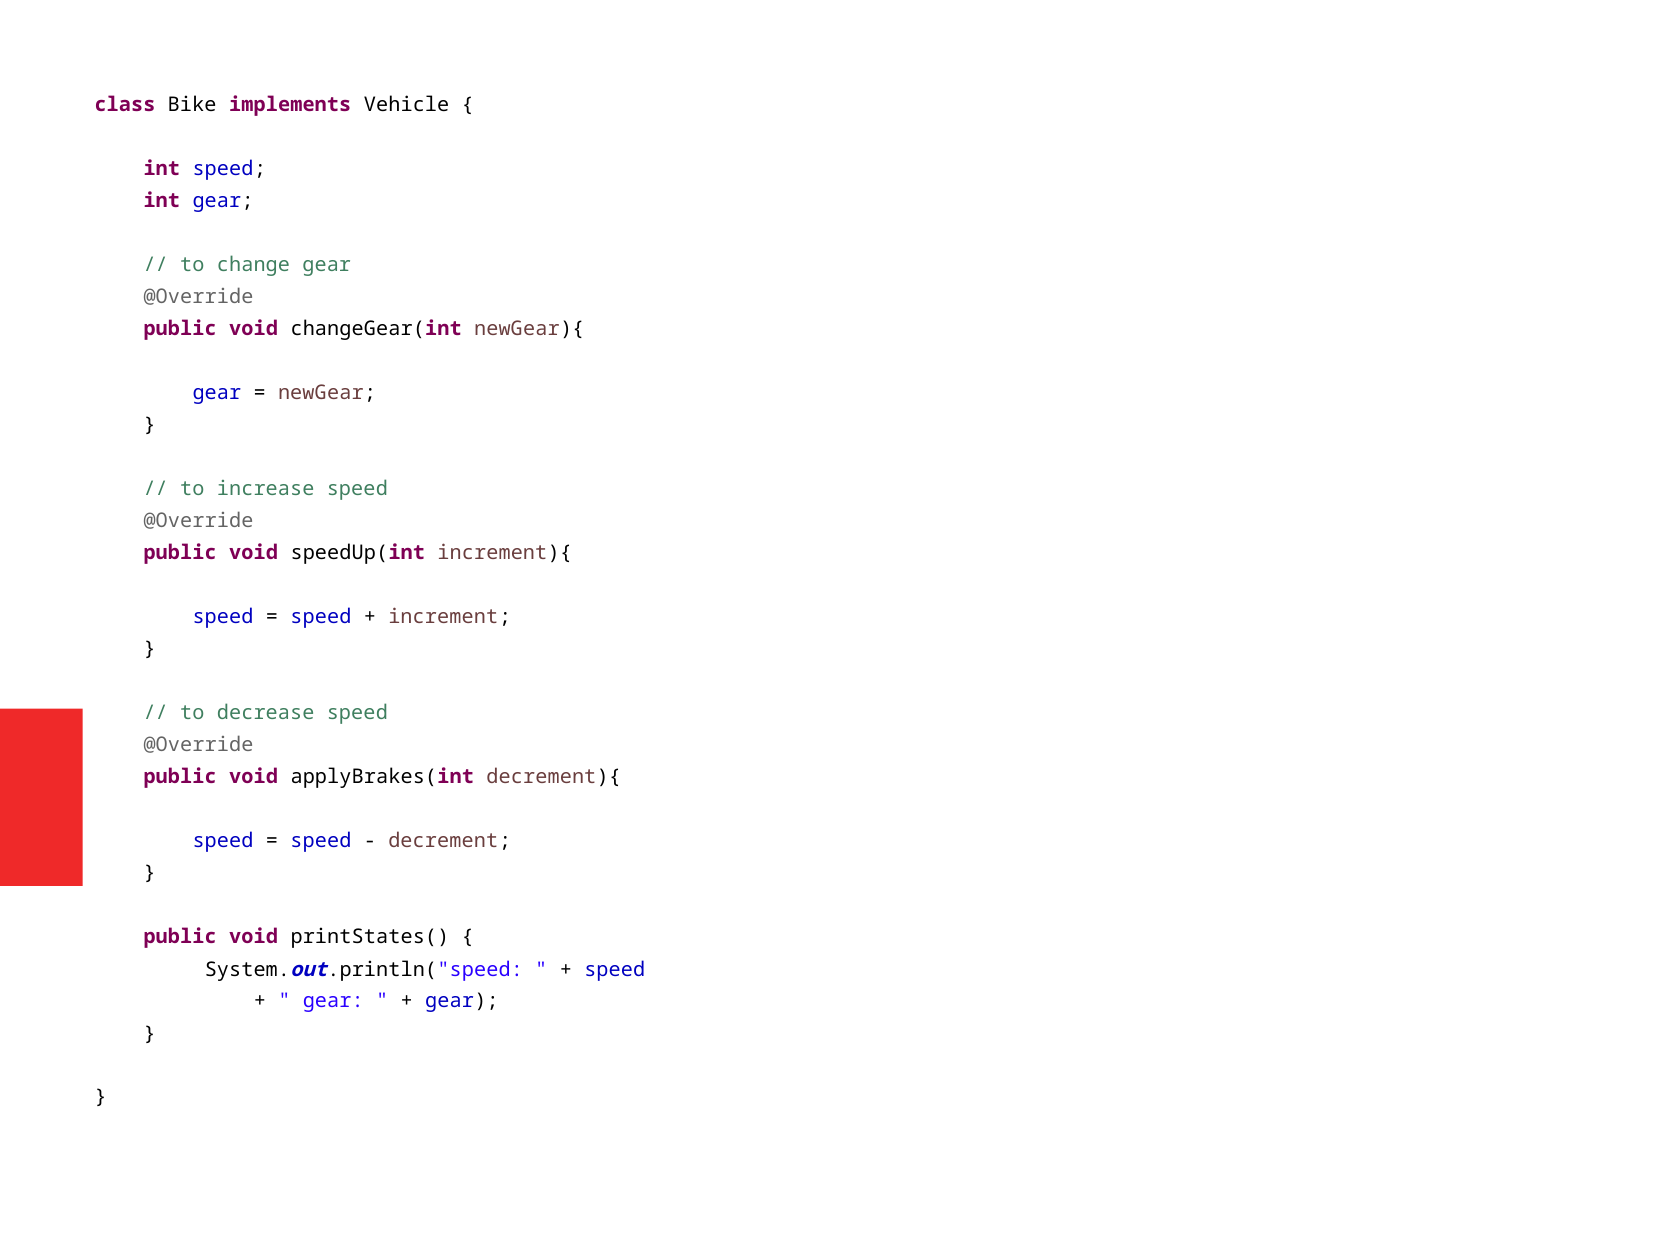

# class Bike implements Vehicle {
 int speed;
 int gear;
 // to change gear
 @Override
 public void changeGear(int newGear){
 gear = newGear;
 }
 // to increase speed
 @Override
 public void speedUp(int increment){
 speed = speed + increment;
 }
 // to decrease speed
 @Override
 public void applyBrakes(int decrement){
 speed = speed - decrement;
 }
 public void printStates() {
 System.out.println("speed: " + speed
 + " gear: " + gear);
 }
}